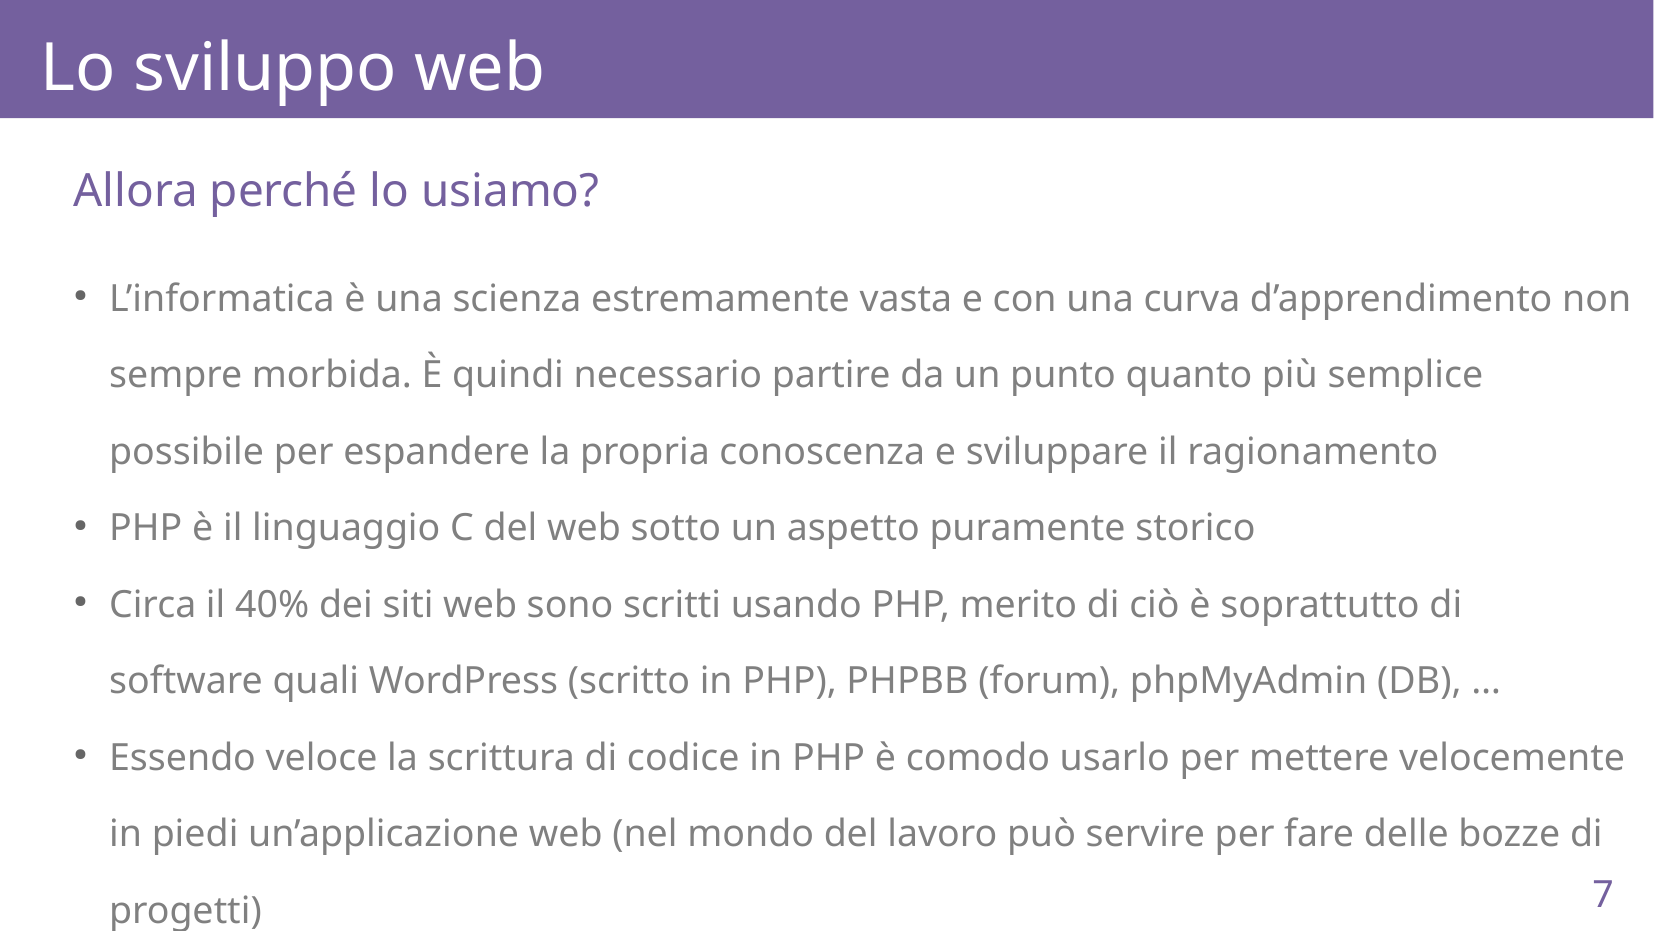

Lo sviluppo web
Allora perché lo usiamo?
L’informatica è una scienza estremamente vasta e con una curva d’apprendimento non
sempre morbida. È quindi necessario partire da un punto quanto più semplice
possibile per espandere la propria conoscenza e sviluppare il ragionamento
PHP è il linguaggio C del web sotto un aspetto puramente storico
Circa il 40% dei siti web sono scritti usando PHP, merito di ciò è soprattutto di
software quali WordPress (scritto in PHP), PHPBB (forum), phpMyAdmin (DB), …
Essendo veloce la scrittura di codice in PHP è comodo usarlo per mettere velocemente
in piedi un’applicazione web (nel mondo del lavoro può servire per fare delle bozze di
progetti)